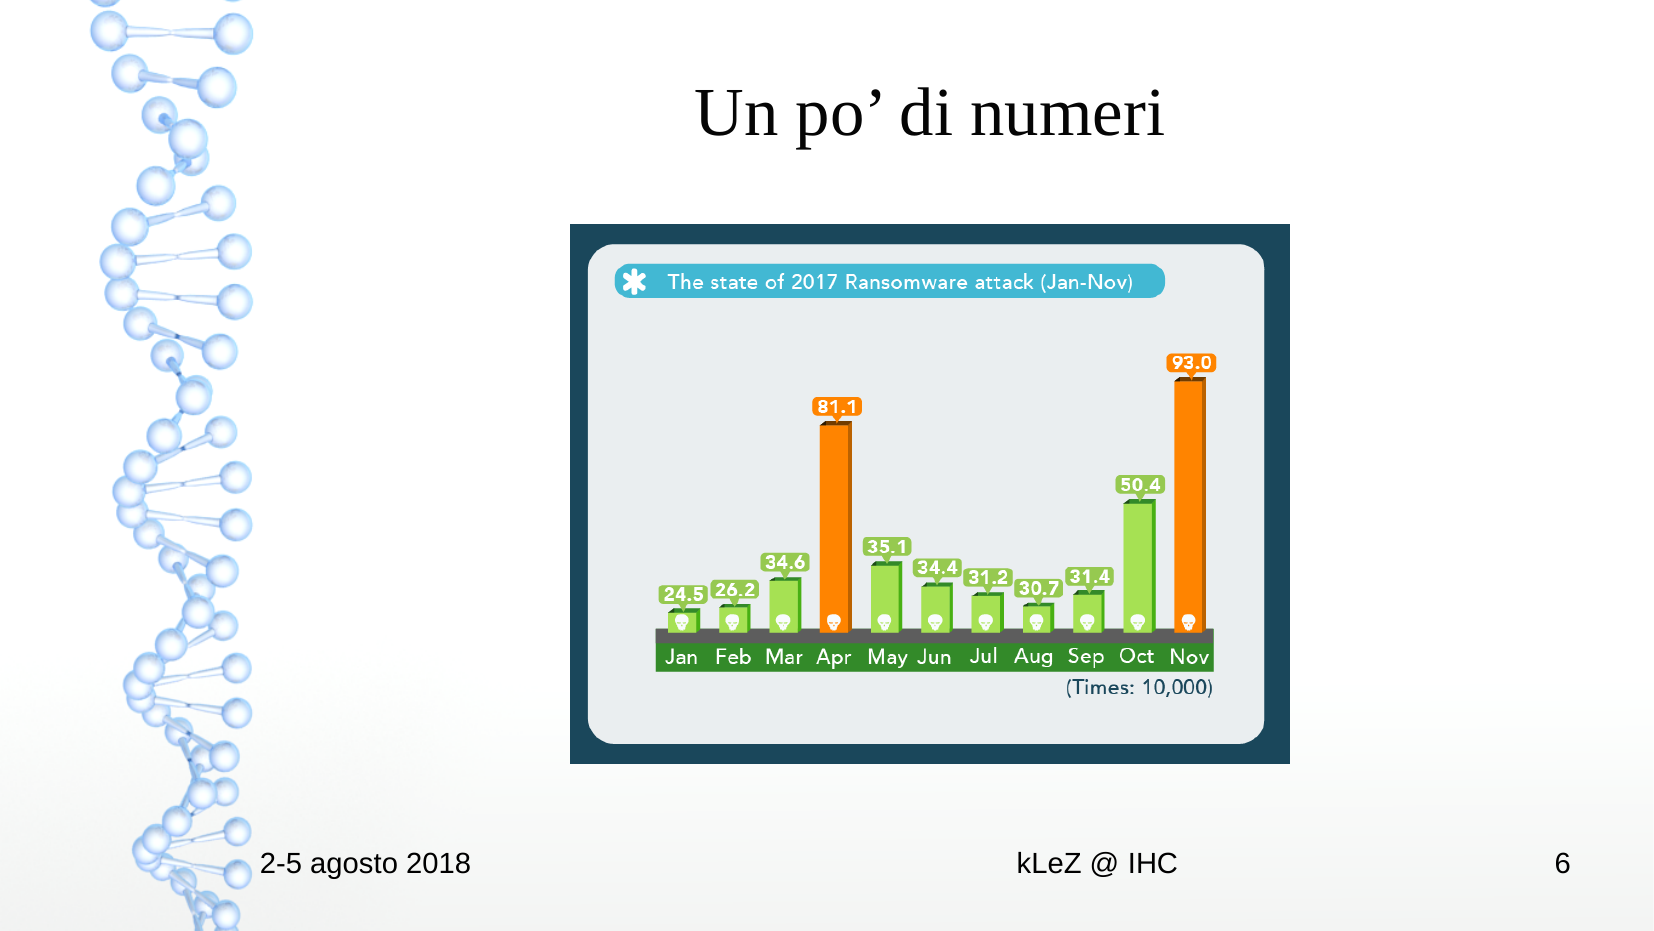

# Un po’ di numeri
2-5 agosto 2018
kLeZ @ IHC
6